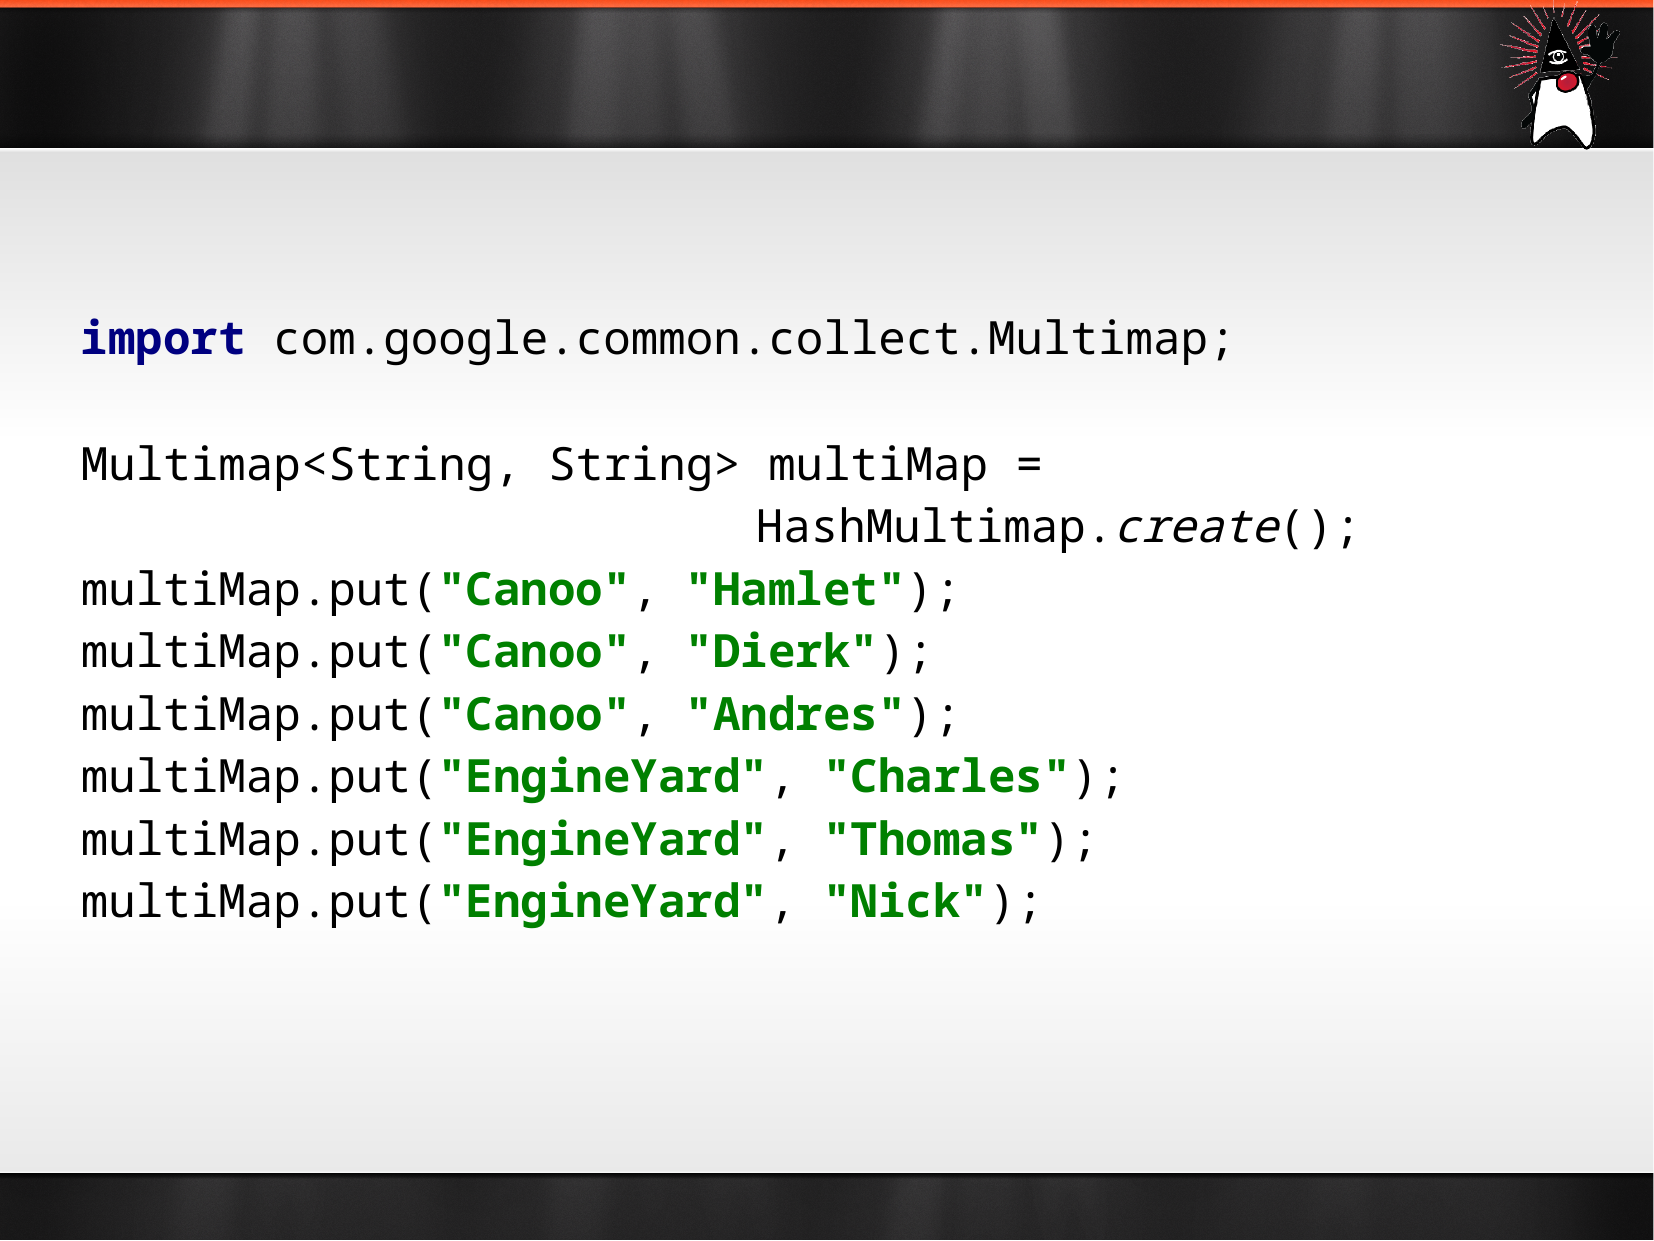

#
import com.google.common.collect.Multimap;
Multimap<String, String> multiMap =
									HashMultimap.create();
multiMap.put("Canoo", "Hamlet");
multiMap.put("Canoo", "Dierk");
multiMap.put("Canoo", "Andres");
multiMap.put("EngineYard", "Charles");
multiMap.put("EngineYard", "Thomas");
multiMap.put("EngineYard", "Nick");